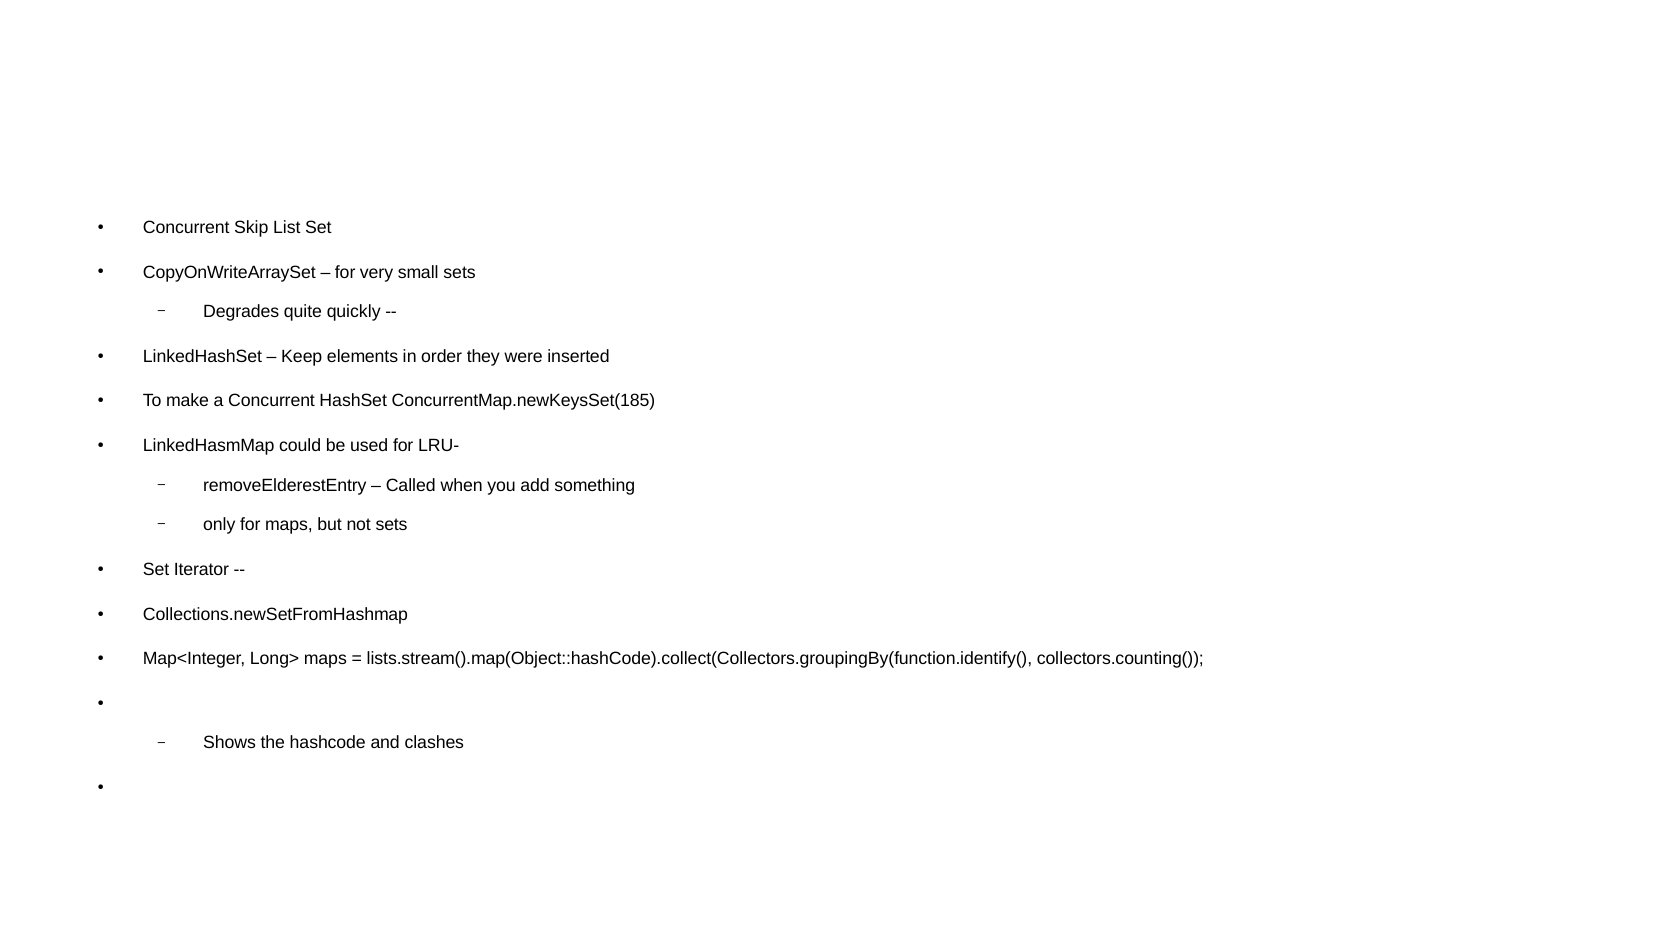

#
Concurrent Skip List Set
CopyOnWriteArraySet – for very small sets
Degrades quite quickly --
LinkedHashSet – Keep elements in order they were inserted
To make a Concurrent HashSet ConcurrentMap.newKeysSet(185)
LinkedHasmMap could be used for LRU-
removeElderestEntry – Called when you add something
only for maps, but not sets
Set Iterator --
Collections.newSetFromHashmap
Map<Integer, Long> maps = lists.stream().map(Object::hashCode).collect(Collectors.groupingBy(function.identify(), collectors.counting());
Shows the hashcode and clashes